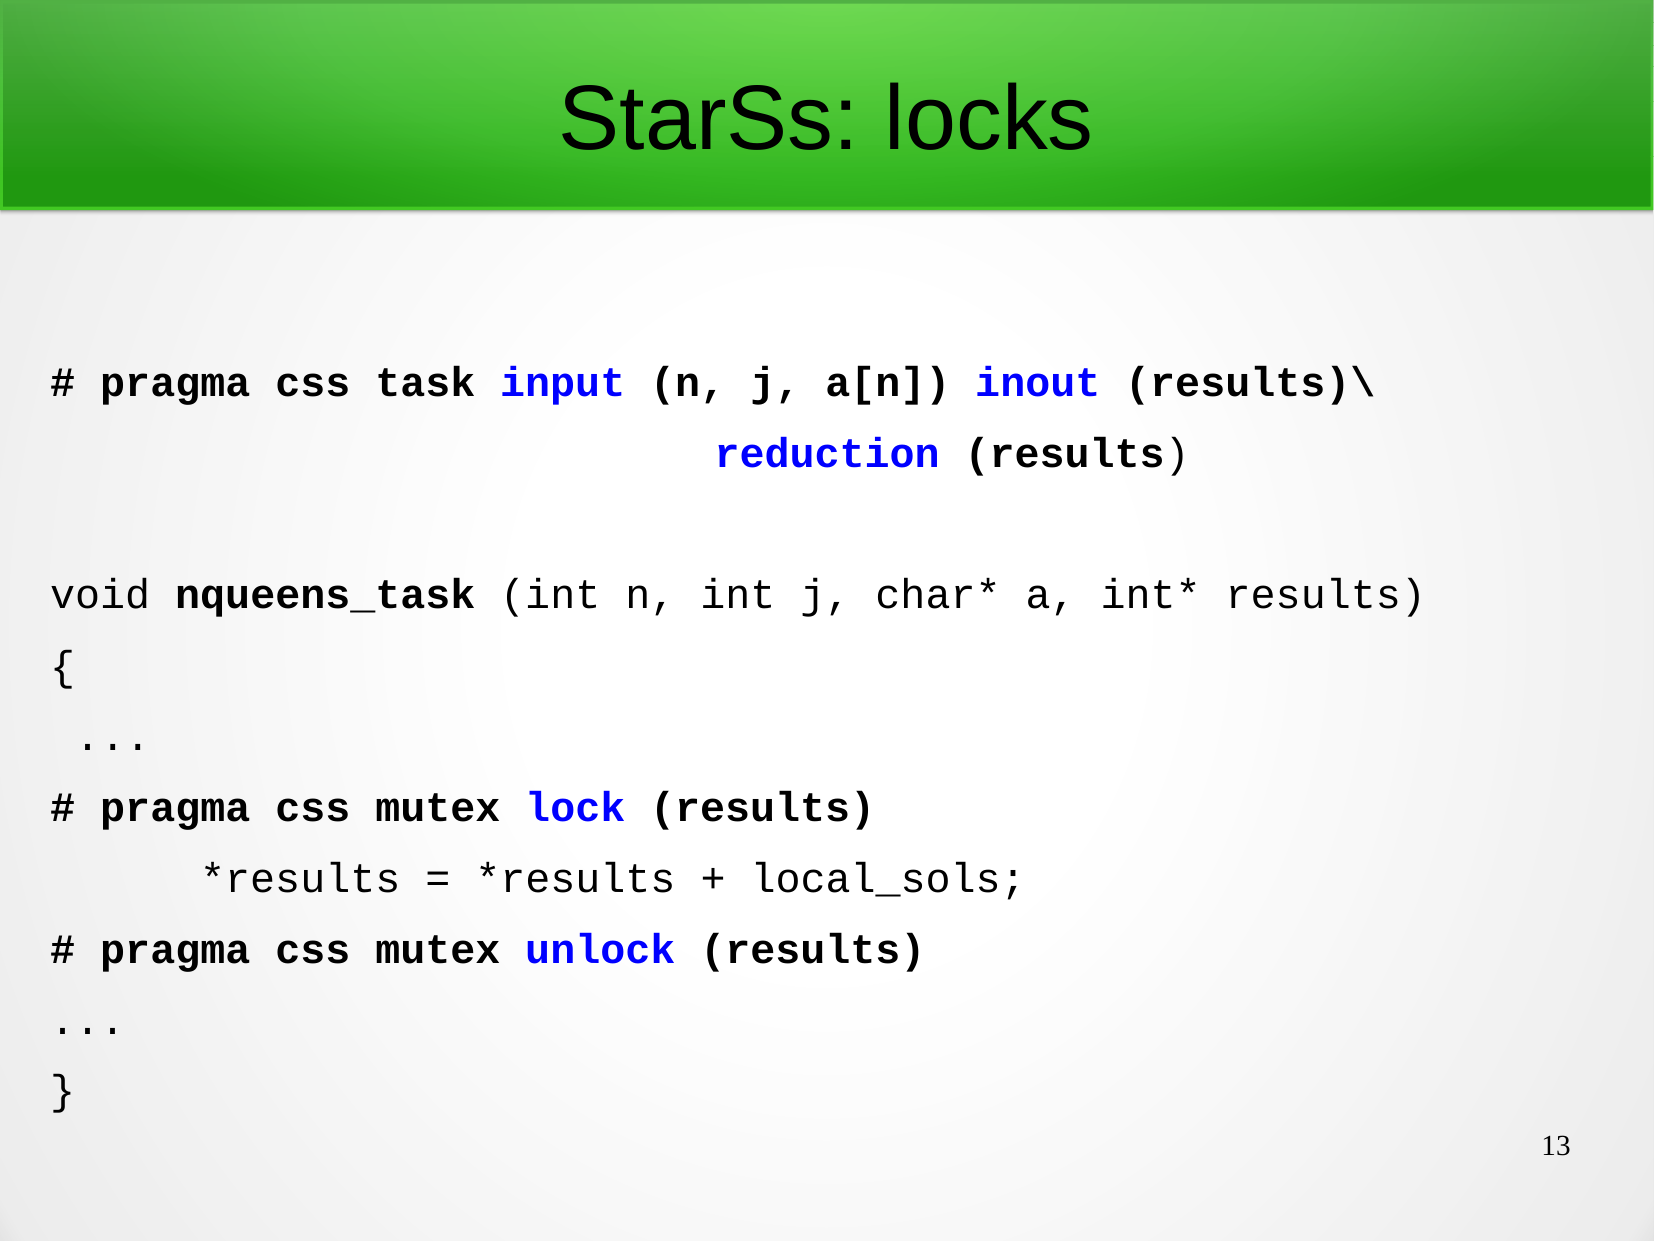

# StarSs: locks
# pragma css task input (n, j, a[n]) inout (results)\ 												reduction (results)
void nqueens_task (int n, int j, char* a, int* results)
{
 ...
# pragma css mutex lock (results)
 *results = *results + local_sols;
# pragma css mutex unlock (results)
...
}
13